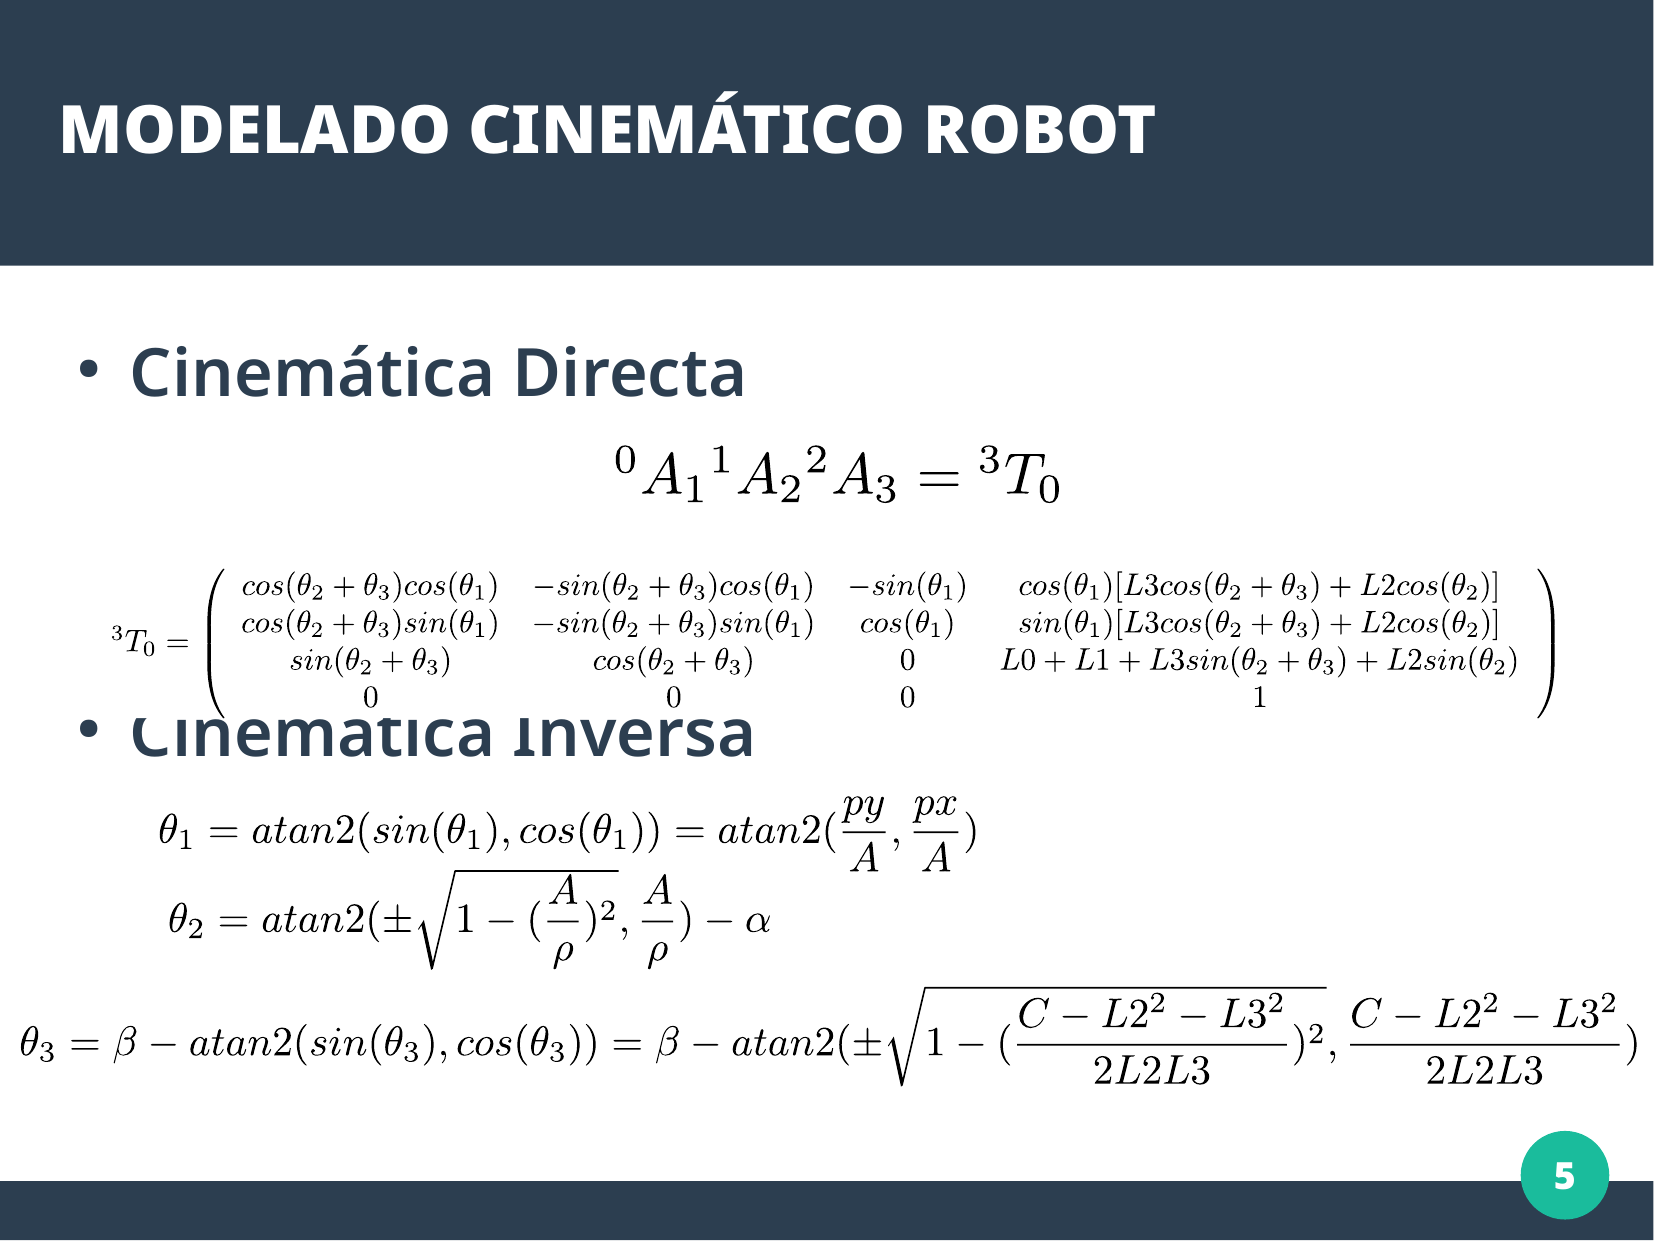

# MODELADO CINEMÁTICO ROBOT
Cinemática Directa
Cinemática Inversa
5